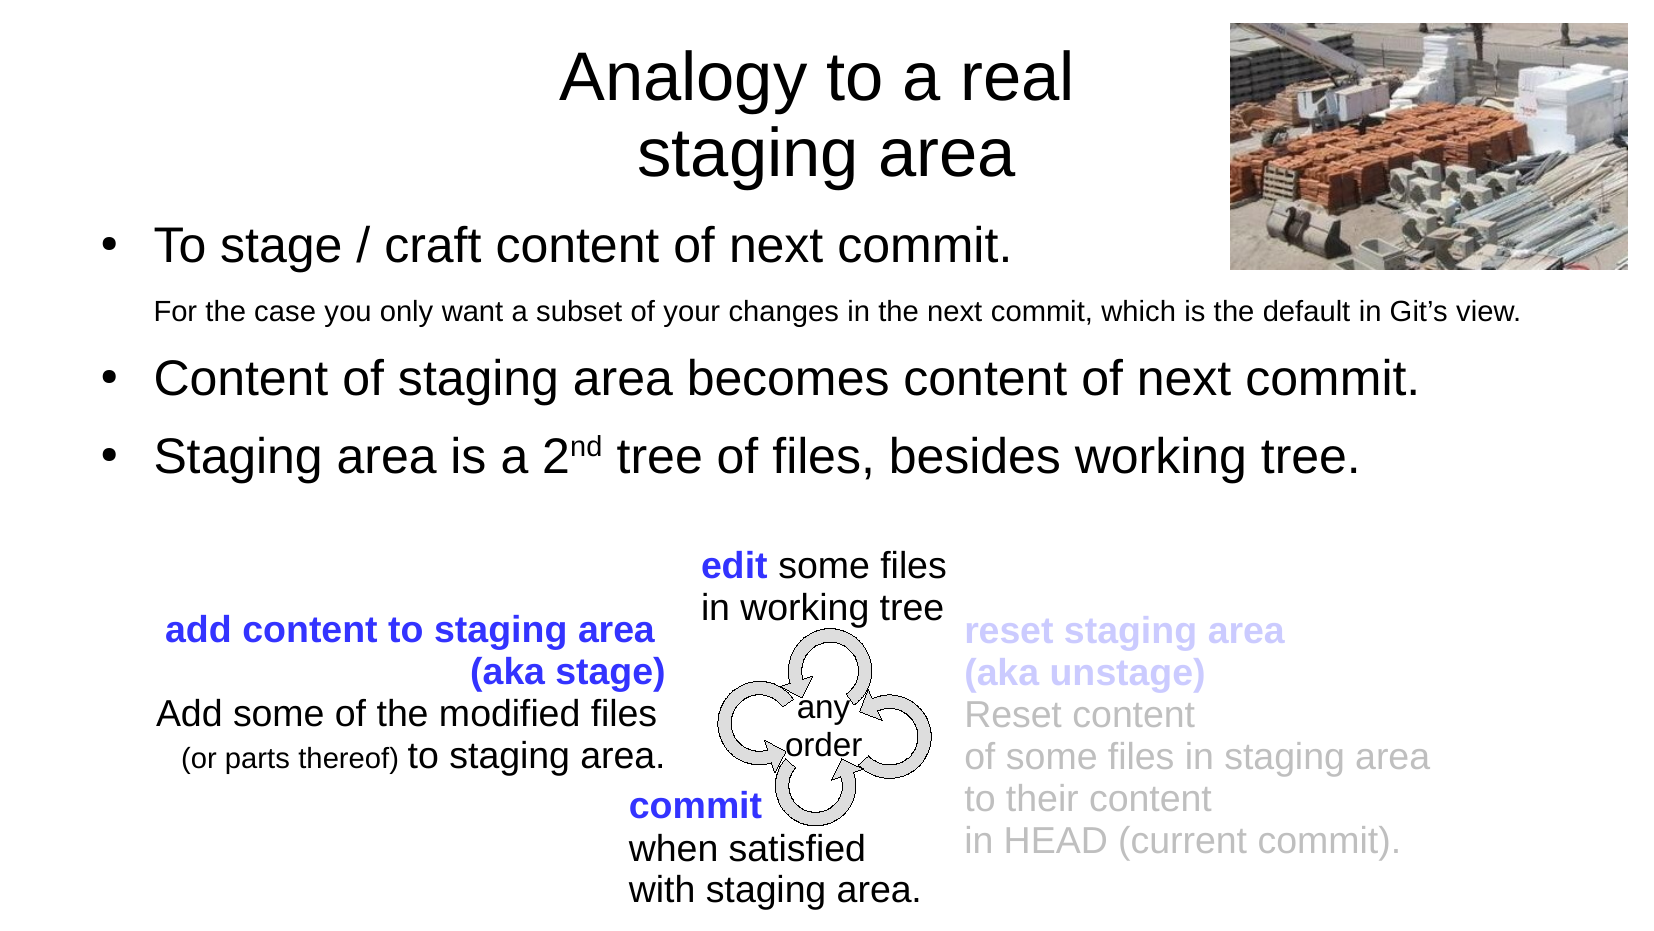

# Analogy to a real staging area
To stage / craft content of next commit.
For the case you only want a subset of your changes in the next commit, which is the default in Git’s view.
Content of staging area becomes content of next commit.
Staging area is a 2nd tree of files, besides working tree.
edit some files
in working tree
add content to staging area
(aka stage)
Add some of the modified files
(or parts thereof) to staging area.
reset staging area
(aka unstage)
Reset content
of some files in staging area
to their content
in HEAD (current commit).
any
order
commit
when satisfied
with staging area.